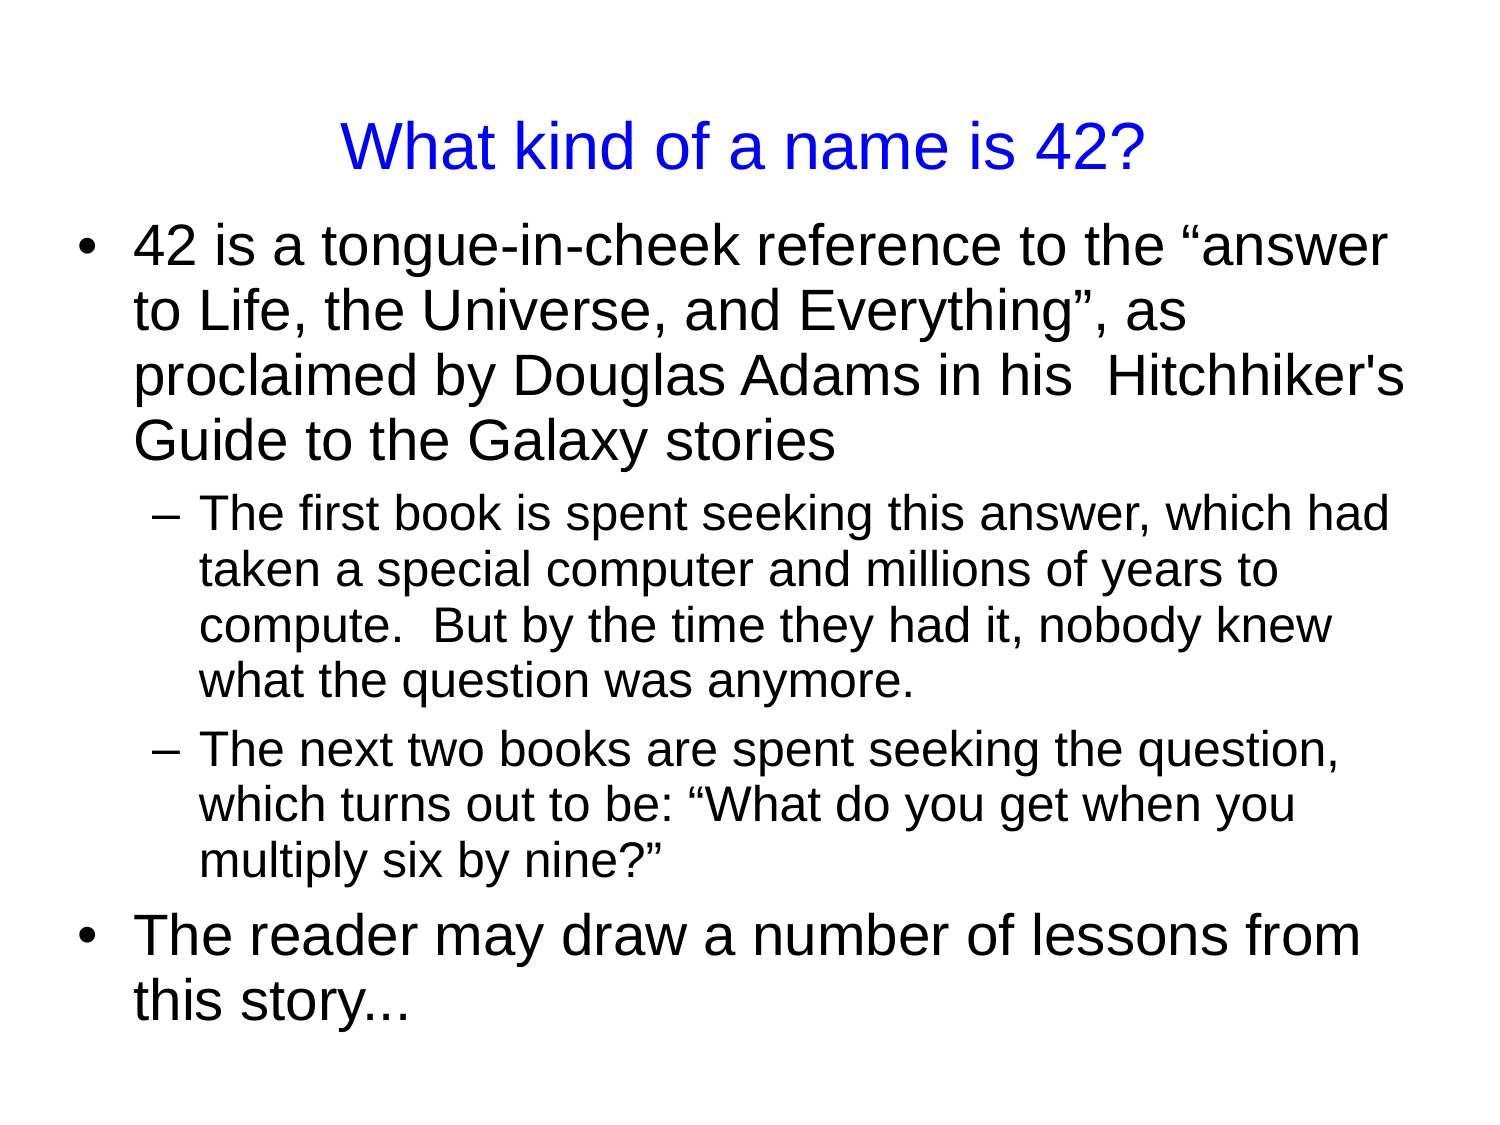

# What kind of a name is 42?
42 is a tongue-in-cheek reference to the “answer to Life, the Universe, and Everything”, as proclaimed by Douglas Adams in his Hitchhiker's Guide to the Galaxy stories
The first book is spent seeking this answer, which had taken a special computer and millions of years to compute. But by the time they had it, nobody knew what the question was anymore.
The next two books are spent seeking the question, which turns out to be: “What do you get when you multiply six by nine?”
The reader may draw a number of lessons from this story...